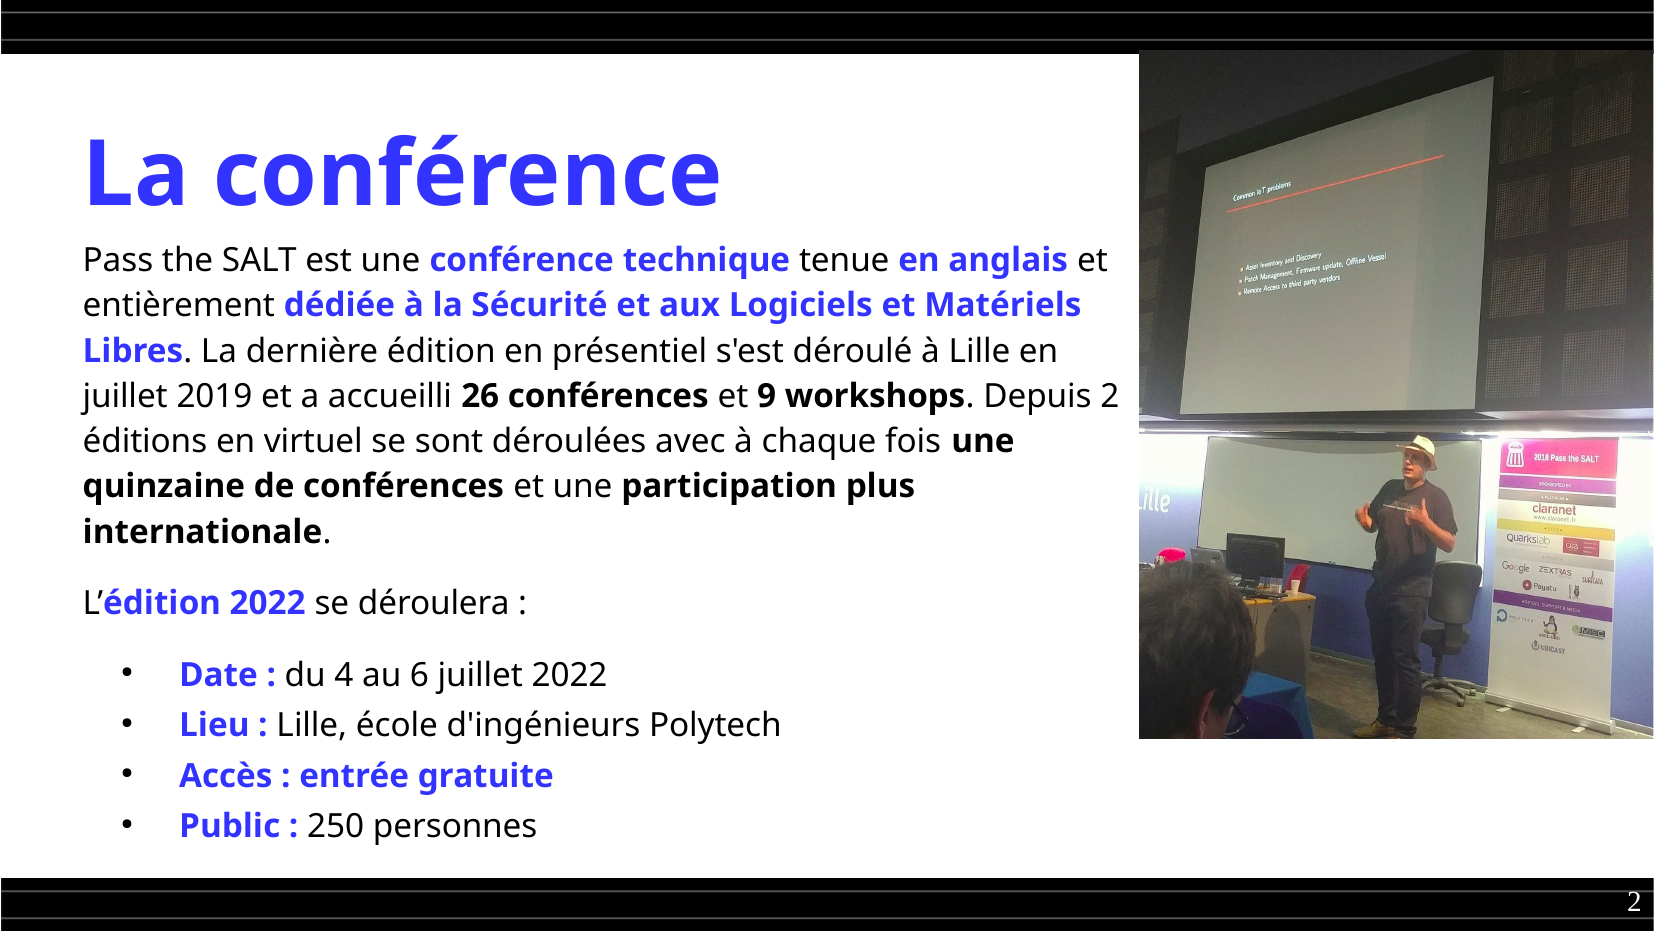

# La conférence
Pass the SALT est une conférence technique tenue en anglais et entièrement dédiée à la Sécurité et aux Logiciels et Matériels Libres. La dernière édition en présentiel s'est déroulé à Lille en juillet 2019 et a accueilli 26 conférences et 9 workshops. Depuis 2 éditions en virtuel se sont déroulées avec à chaque fois une quinzaine de conférences et une participation plus internationale.
L’édition 2022 se déroulera :
Date : du 4 au 6 juillet 2022
Lieu : Lille, école d'ingénieurs Polytech
Accès : entrée gratuite
Public : 250 personnes